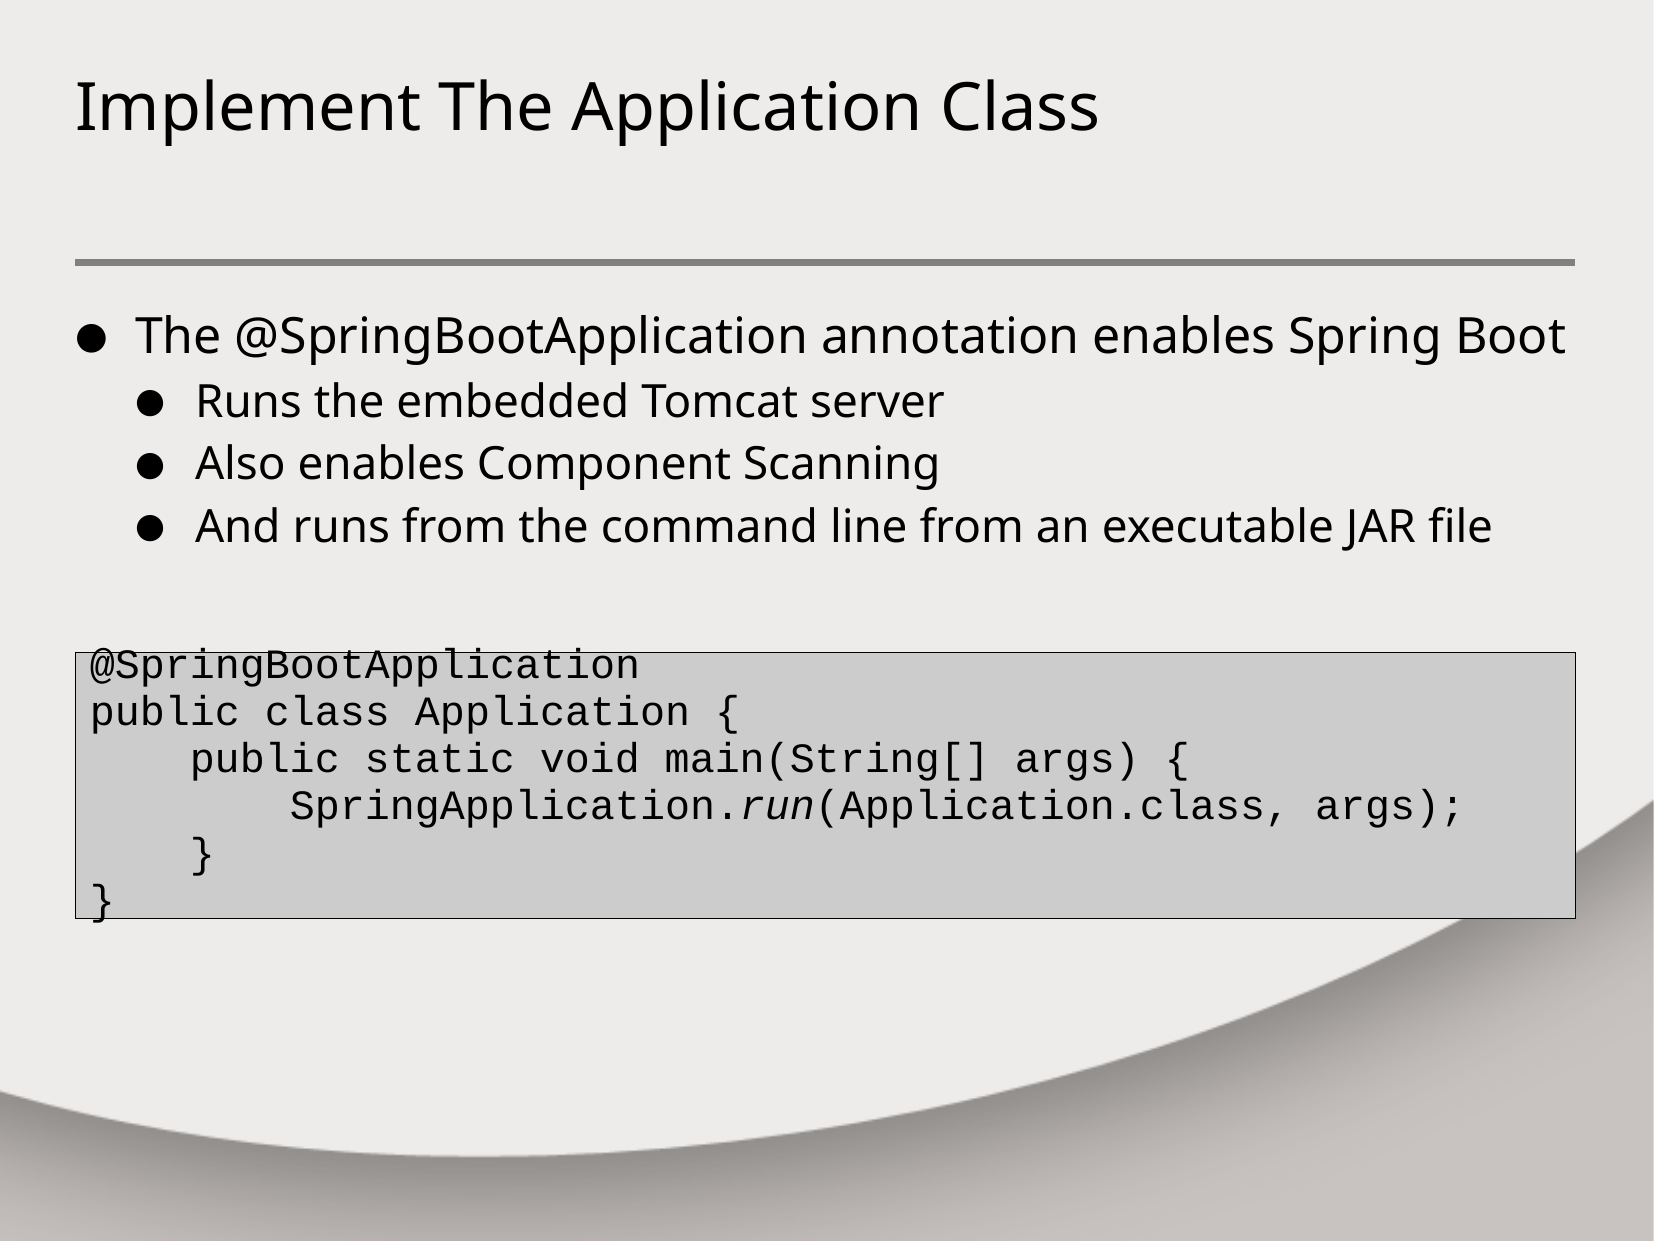

# Implement The Application Class
The @SpringBootApplication annotation enables Spring Boot
Runs the embedded Tomcat server
Also enables Component Scanning
And runs from the command line from an executable JAR file
@SpringBootApplication
public class Application {
 public static void main(String[] args) {
 SpringApplication.run(Application.class, args);
 }
}